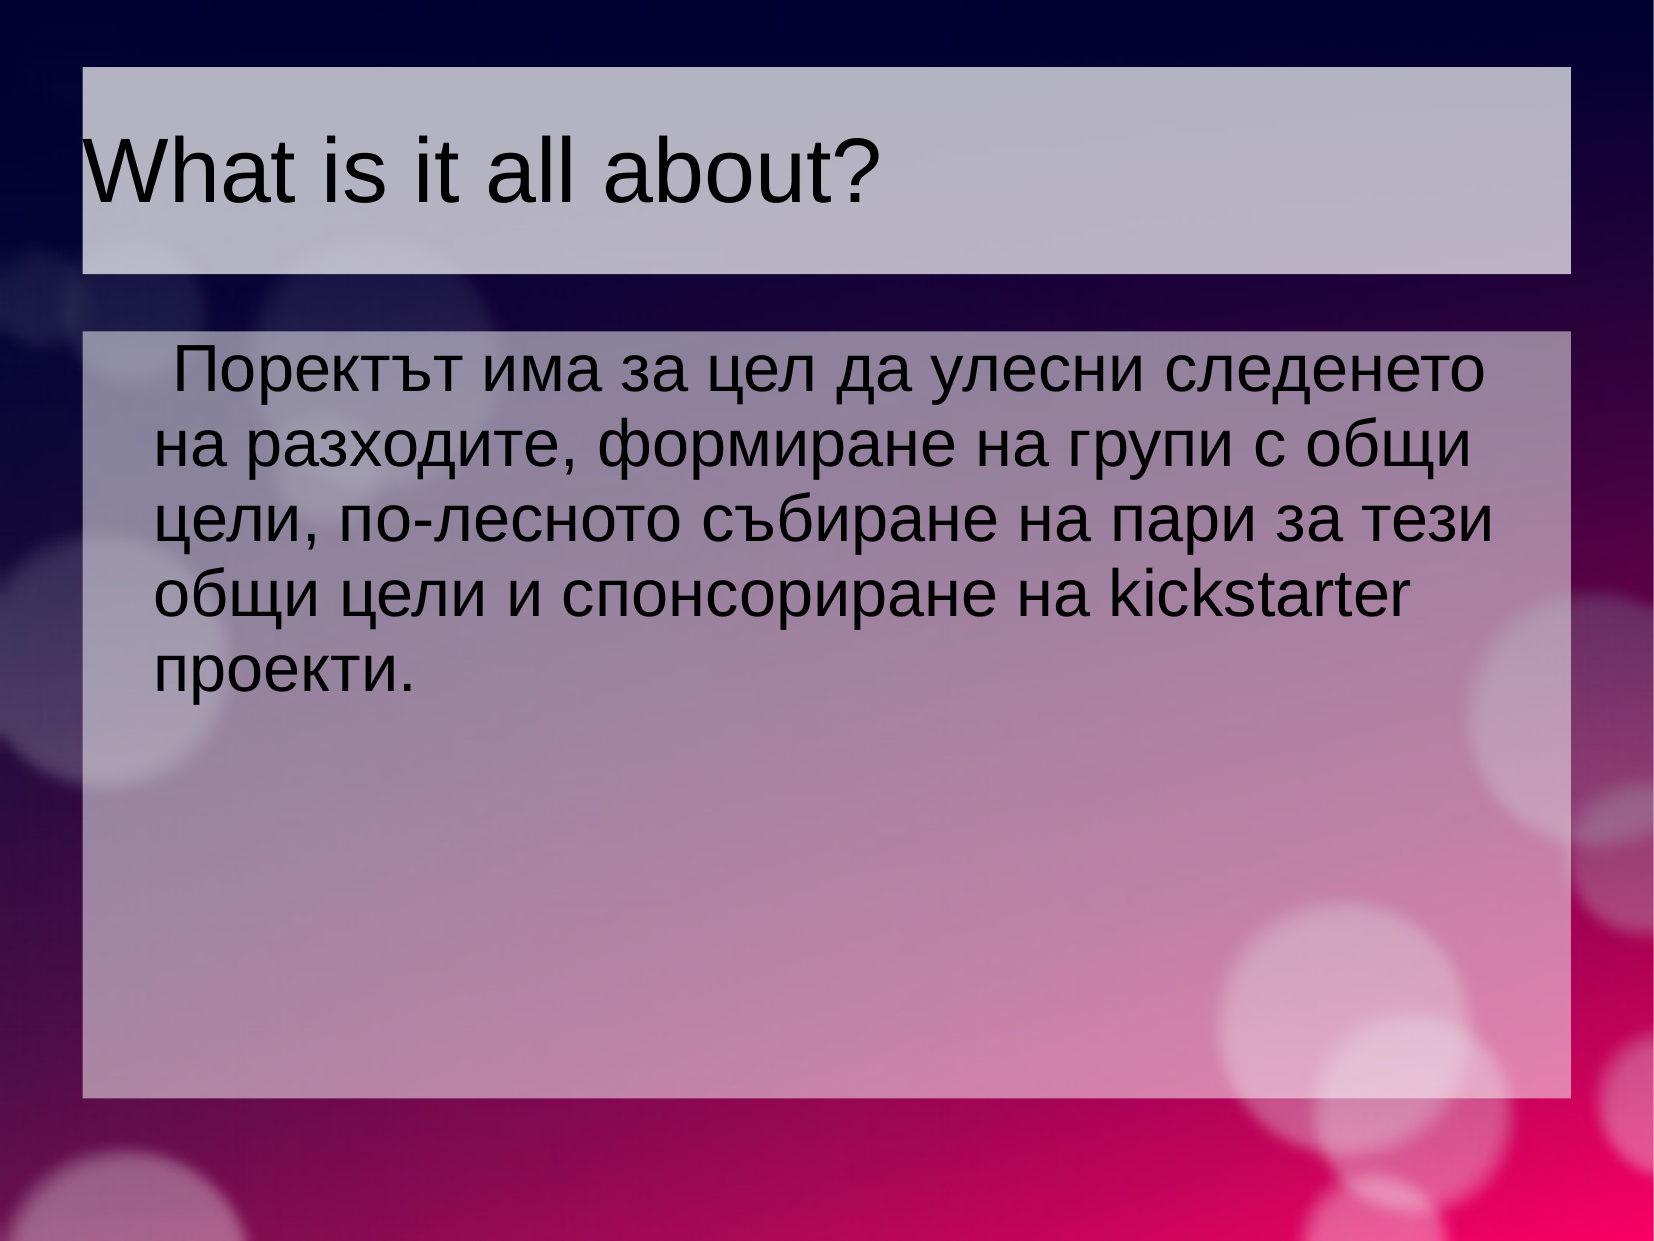

# What is it all about?
 Поректът има за цел да улесни следенето на разходите, формиране на групи с общи цели, по-лесното събиране на пари за тези общи цели и спонсориране на kickstarter проекти.